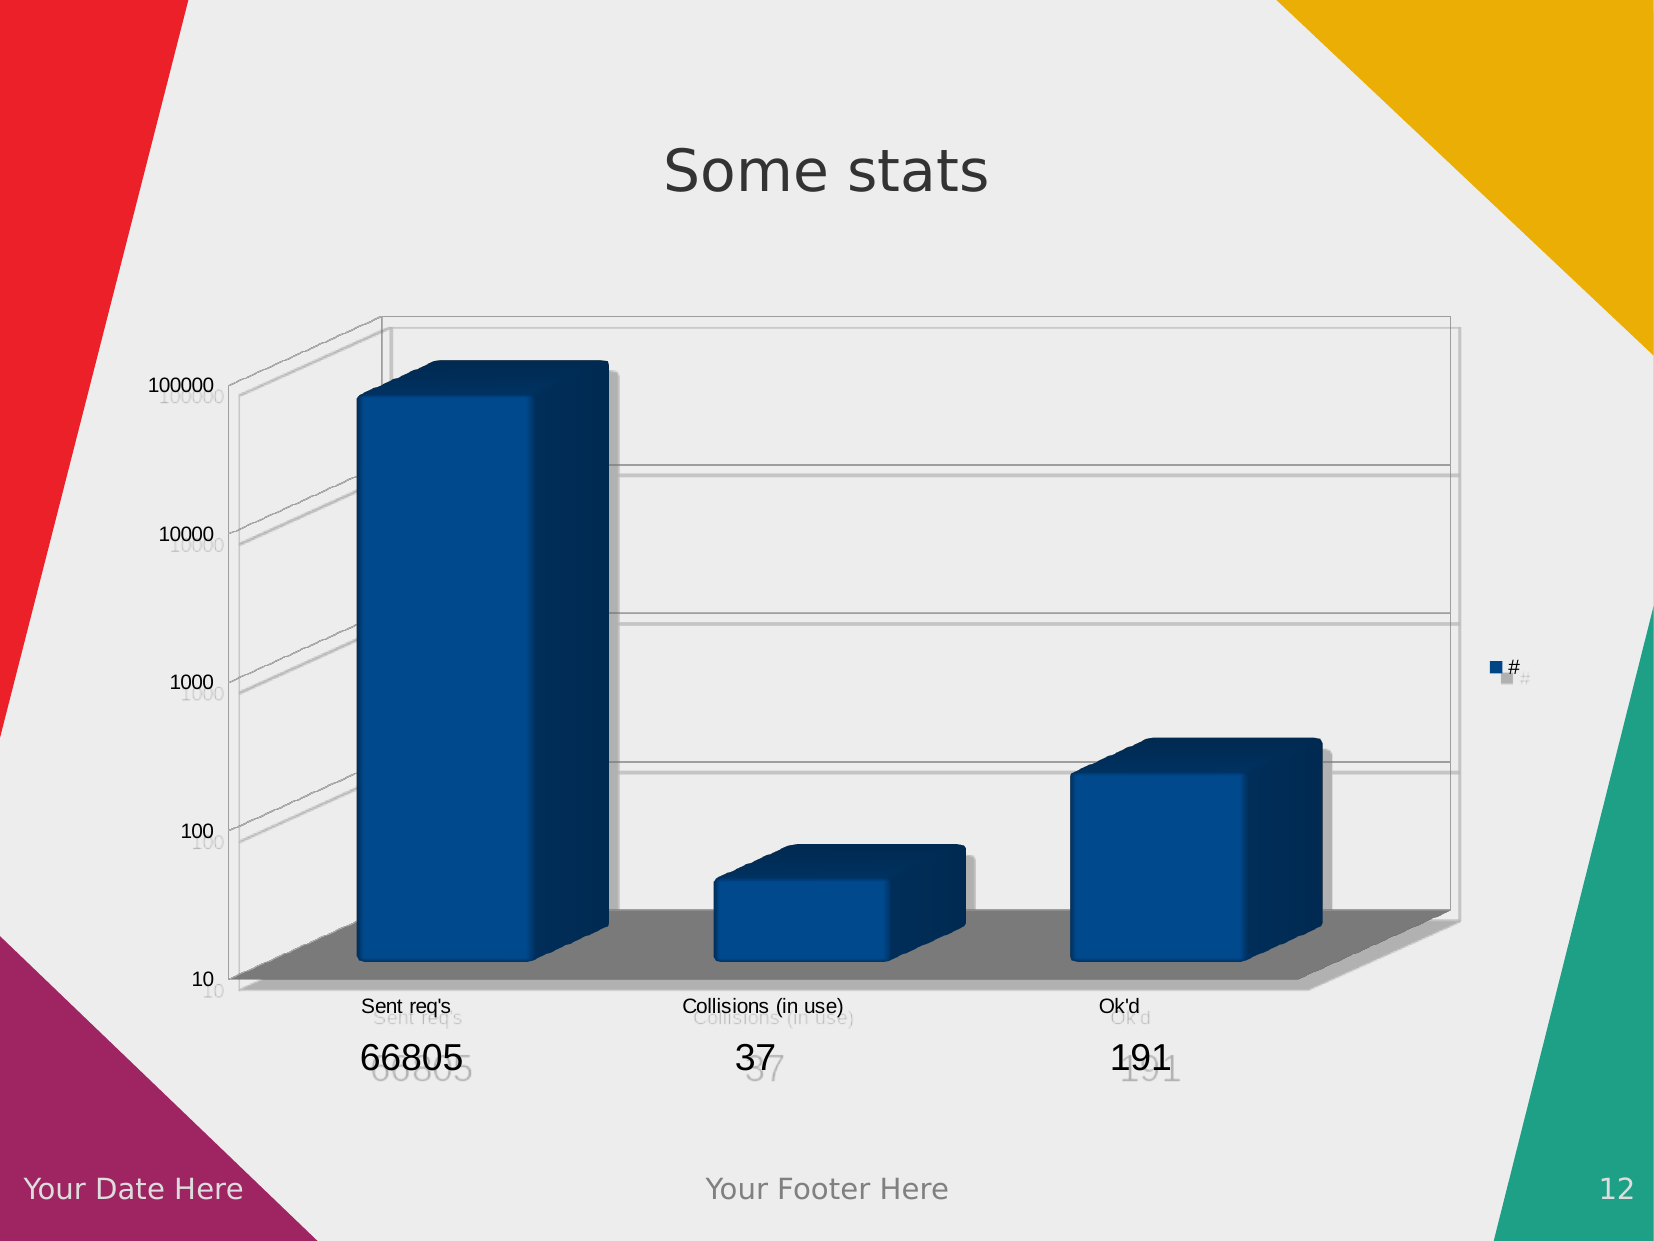

# Some stats
[unsupported chart]
66805				37					191
Your Date Here
Your Footer Here
12